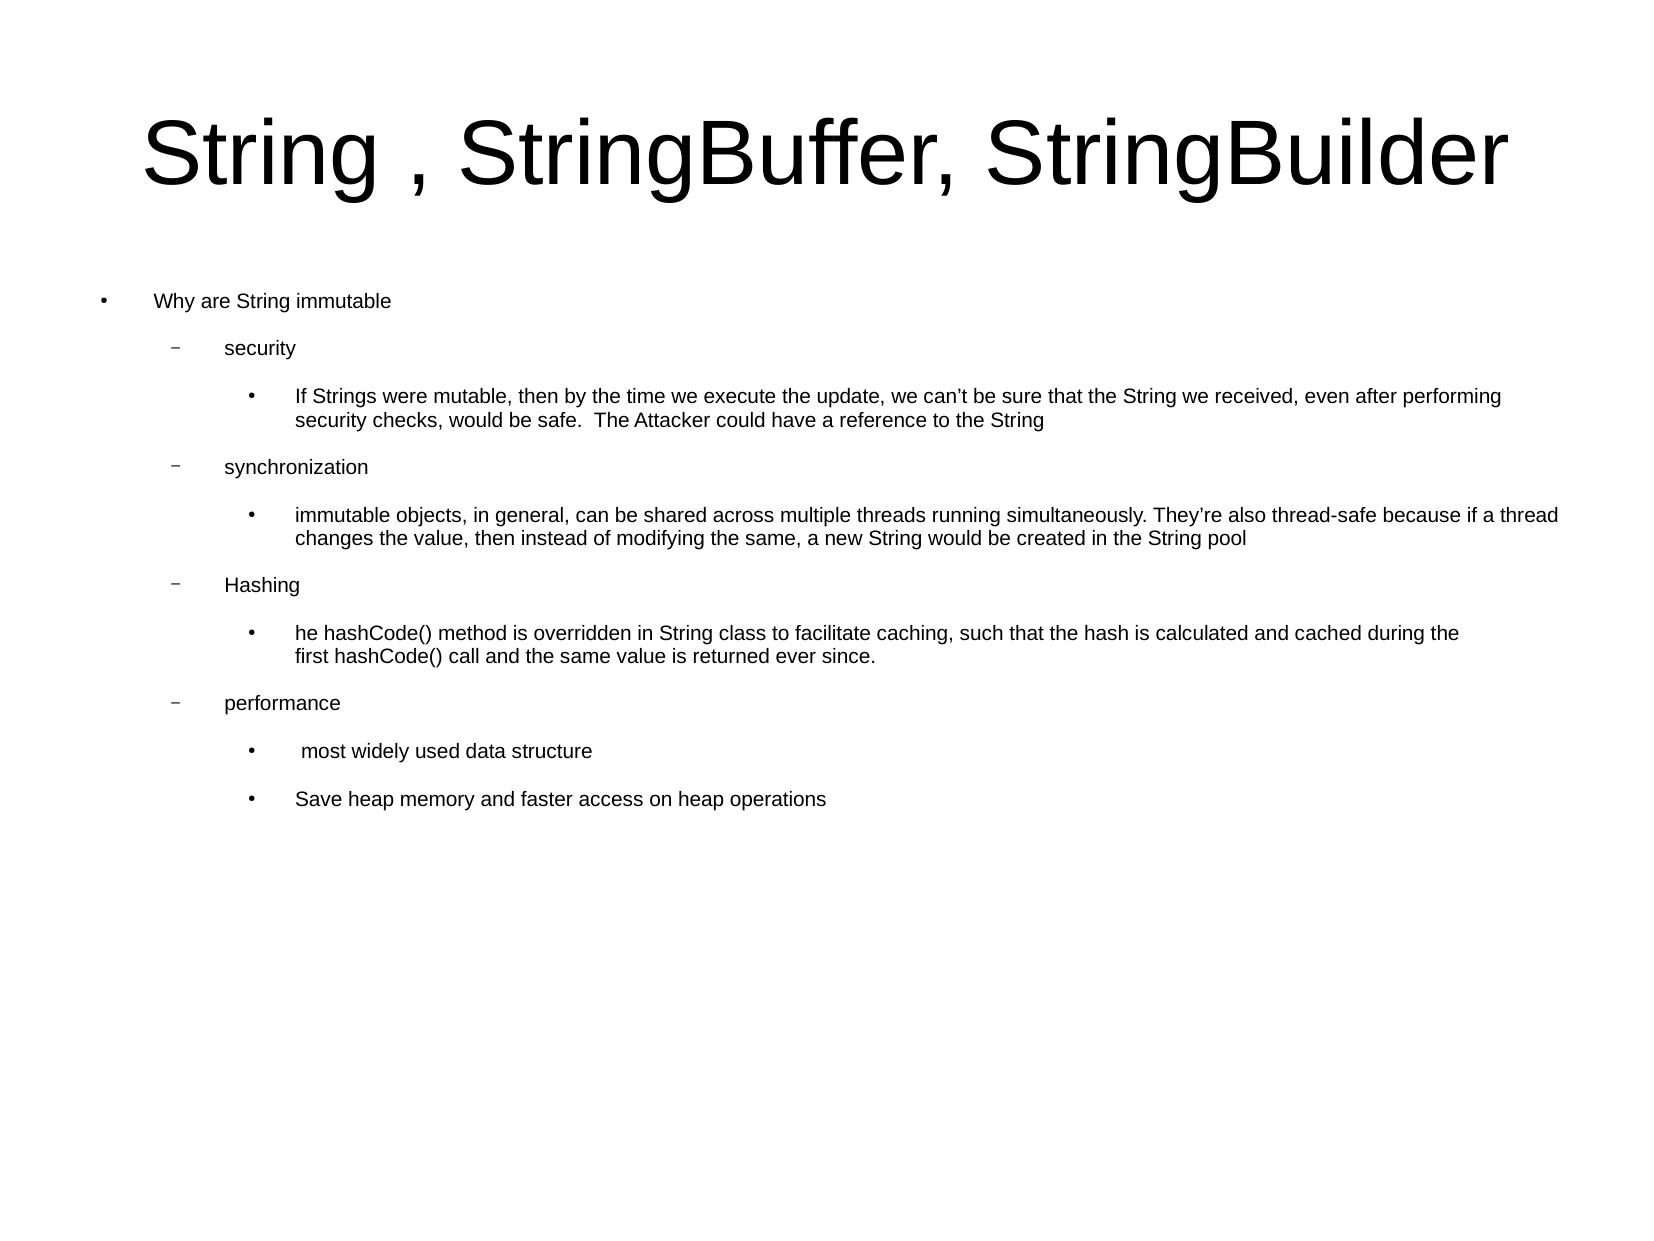

# String , StringBuffer, StringBuilder
Why are String immutable
security
If Strings were mutable, then by the time we execute the update, we can’t be sure that the String we received, even after performing security checks, would be safe. The Attacker could have a reference to the String
synchronization
immutable objects, in general, can be shared across multiple threads running simultaneously. They’re also thread-safe because if a thread changes the value, then instead of modifying the same, a new String would be created in the String pool
Hashing
he hashCode() method is overridden in String class to facilitate caching, such that the hash is calculated and cached during the first hashCode() call and the same value is returned ever since.
performance
 most widely used data structure
Save heap memory and faster access on heap operations